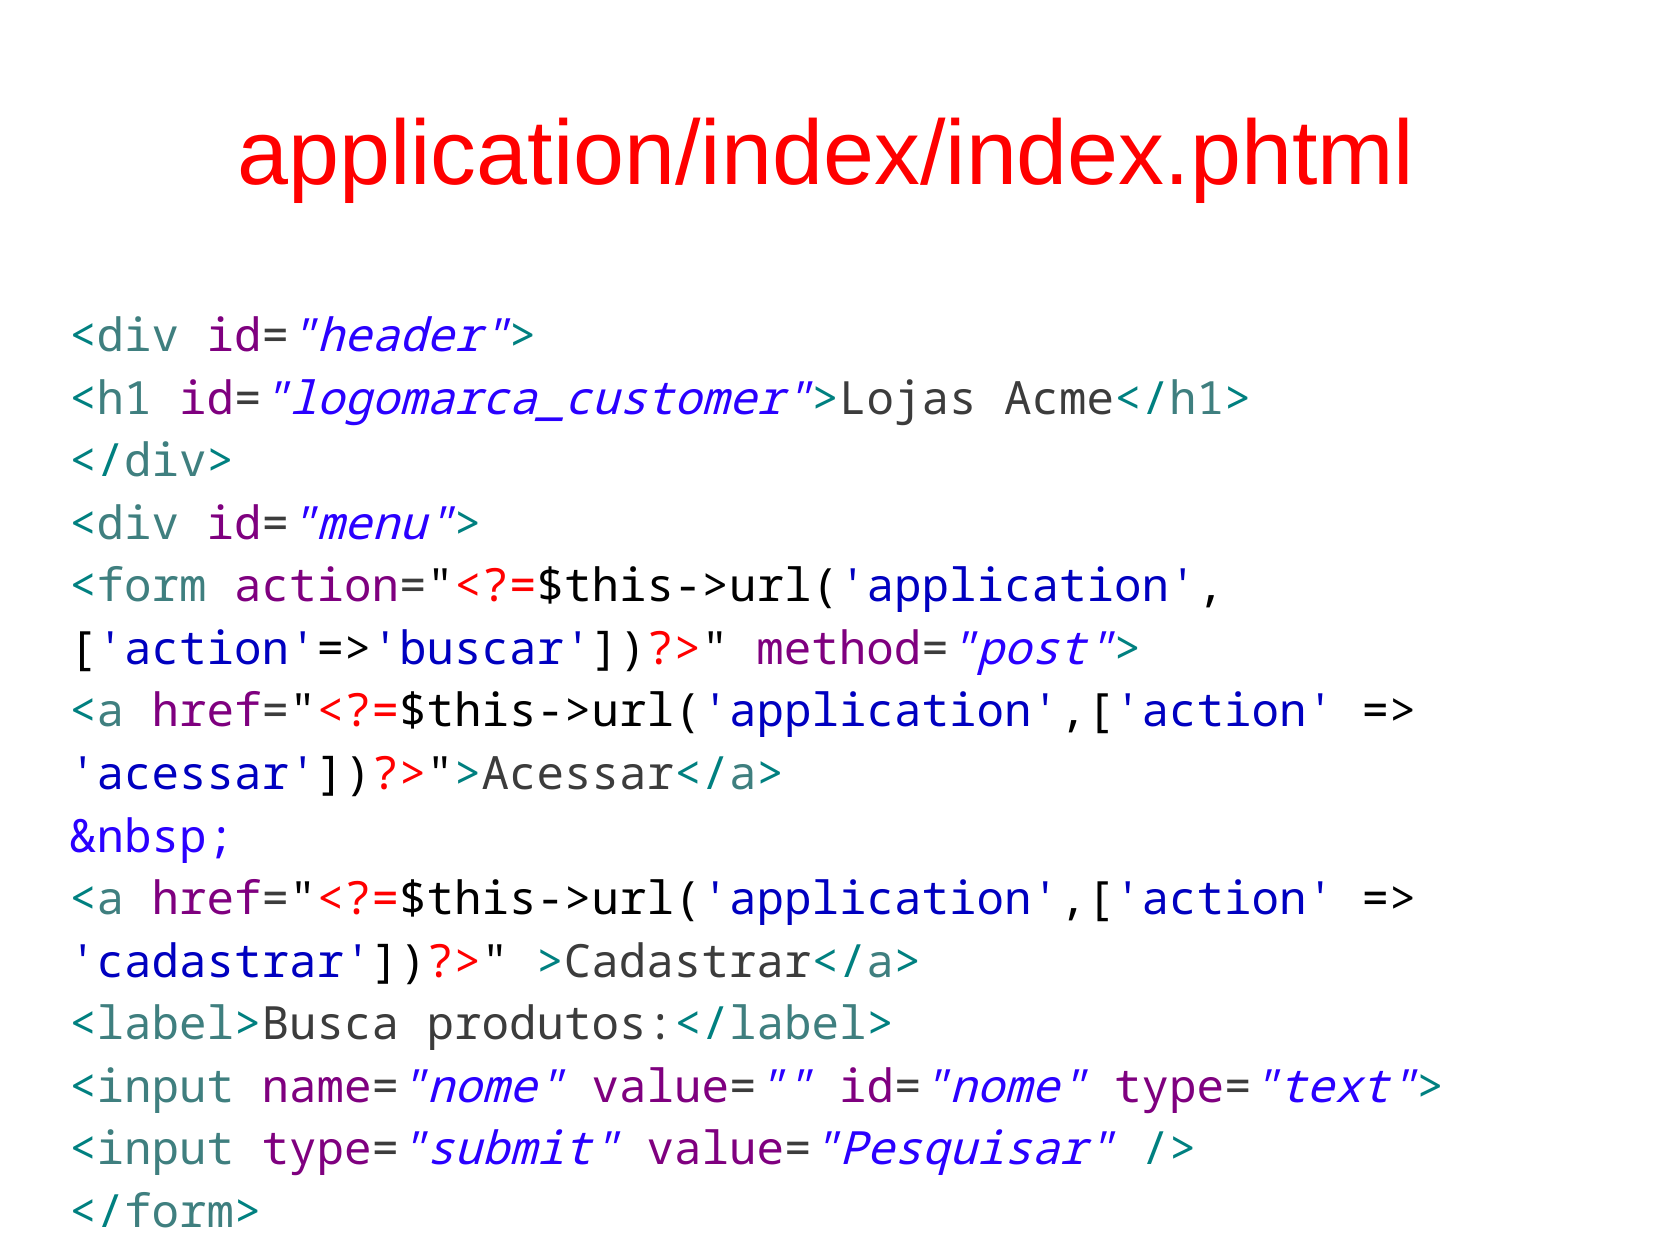

# application/index/index.phtml
<div id="header">
<h1 id="logomarca_customer">Lojas Acme</h1>
</div>
<div id="menu">
<form action="<?=$this->url('application',['action'=>'buscar'])?>" method="post">
<a href="<?=$this->url('application',['action' => 'acessar'])?>">Acessar</a>
&nbsp;
<a href="<?=$this->url('application',['action' => 'cadastrar'])?>" >Cadastrar</a>
<label>Busca produtos:</label>
<input name="nome" value="" id="nome" type="text">
<input type="submit" value="Pesquisar" />
</form>
</div>